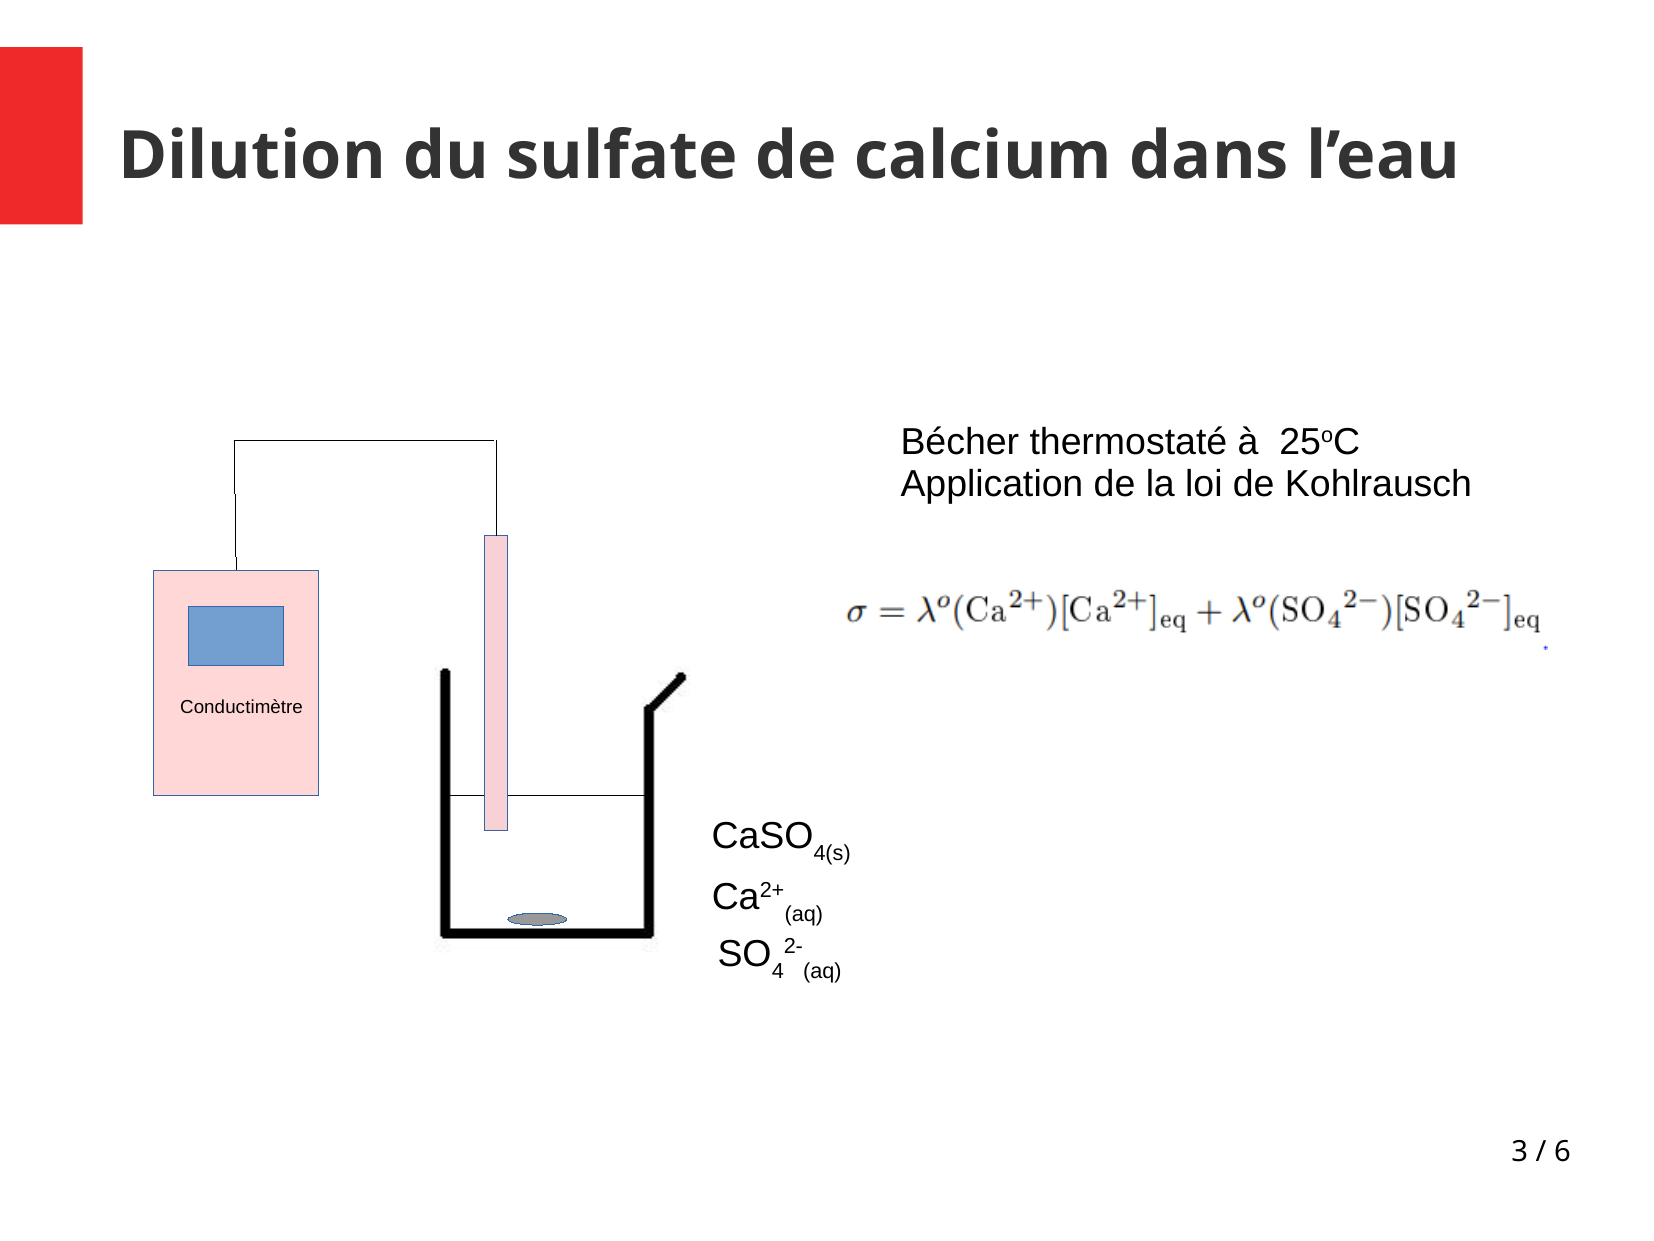

# Dilution du sulfate de calcium dans l’eau
Bécher thermostaté à 25oC
Application de la loi de Kohlrausch
Conductimètre
CaSO4(s)
Ca2+(aq)
SO42-(aq)
3